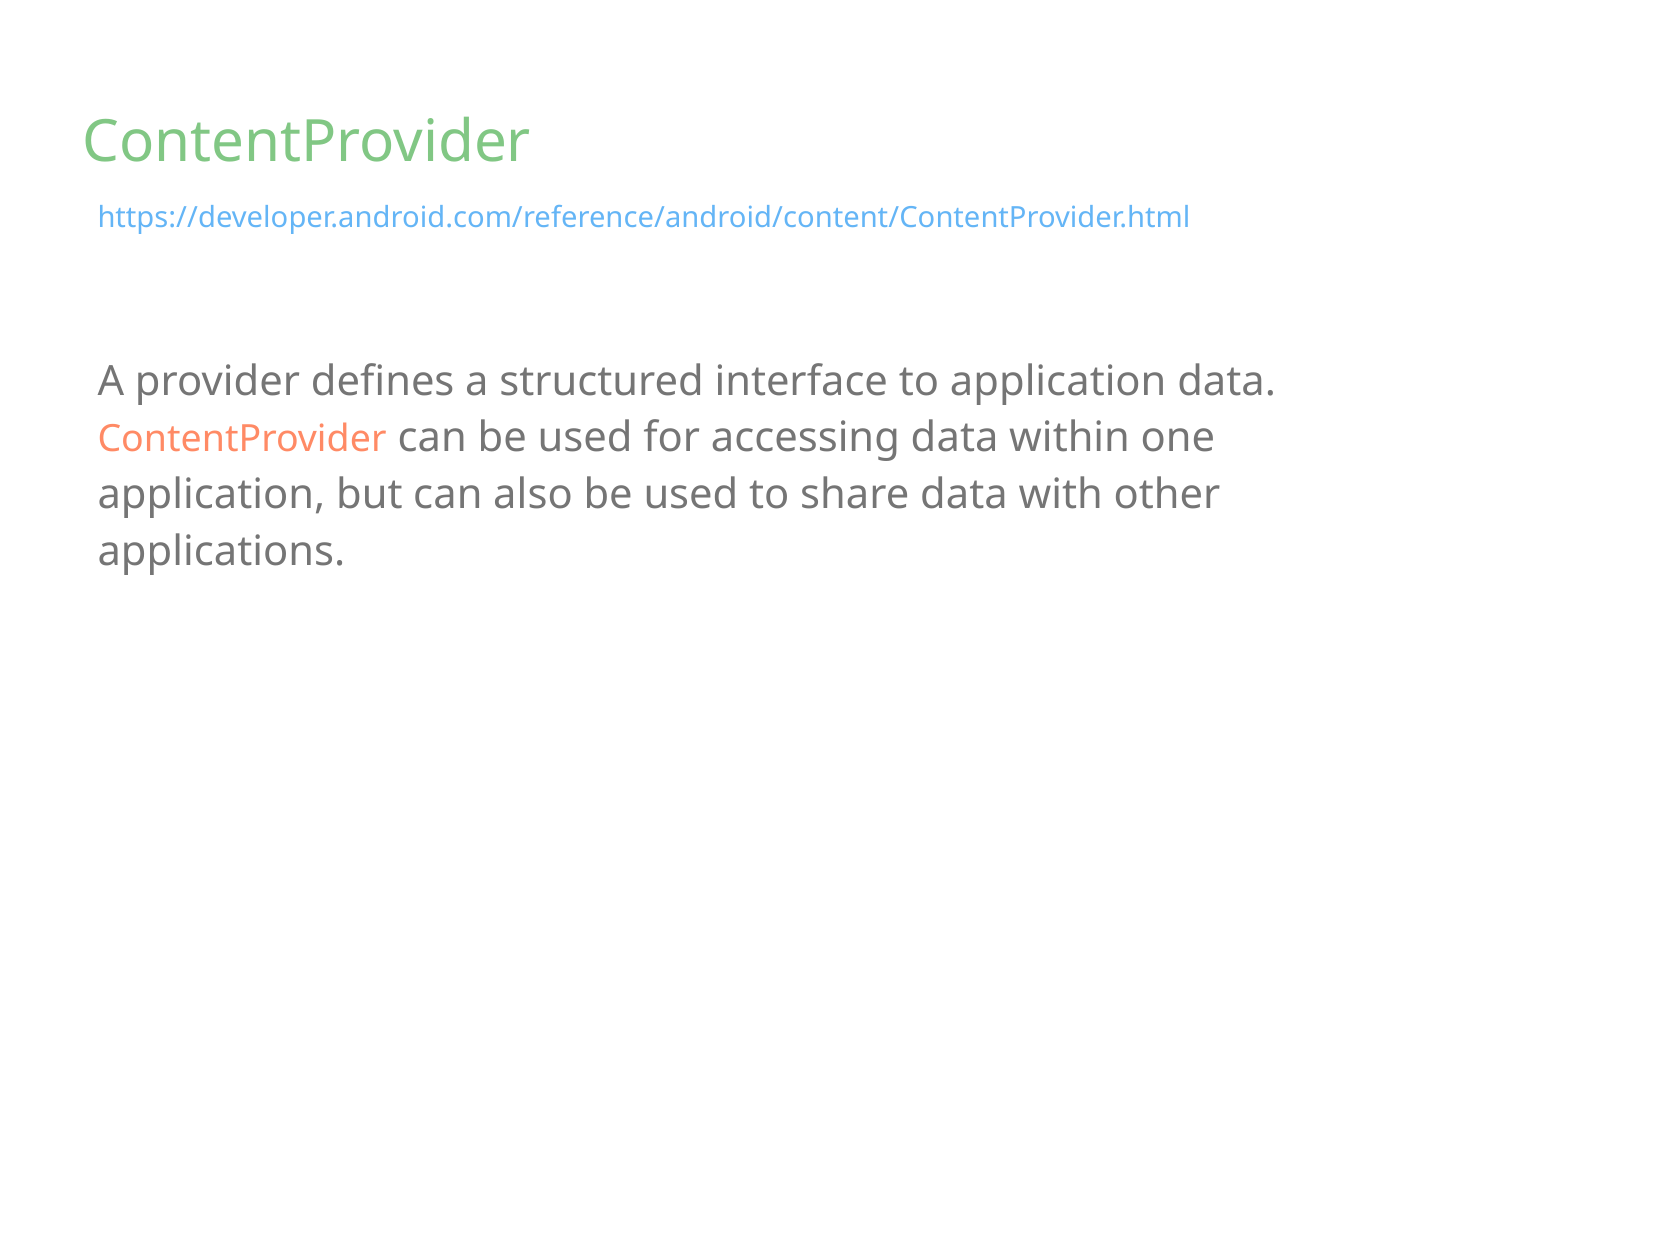

# ContentProvider
https://developer.android.com/reference/android/content/ContentProvider.html
A provider defines a structured interface to application data.
ContentProvider can be used for accessing data within one
application, but can also be used to share data with other
applications.